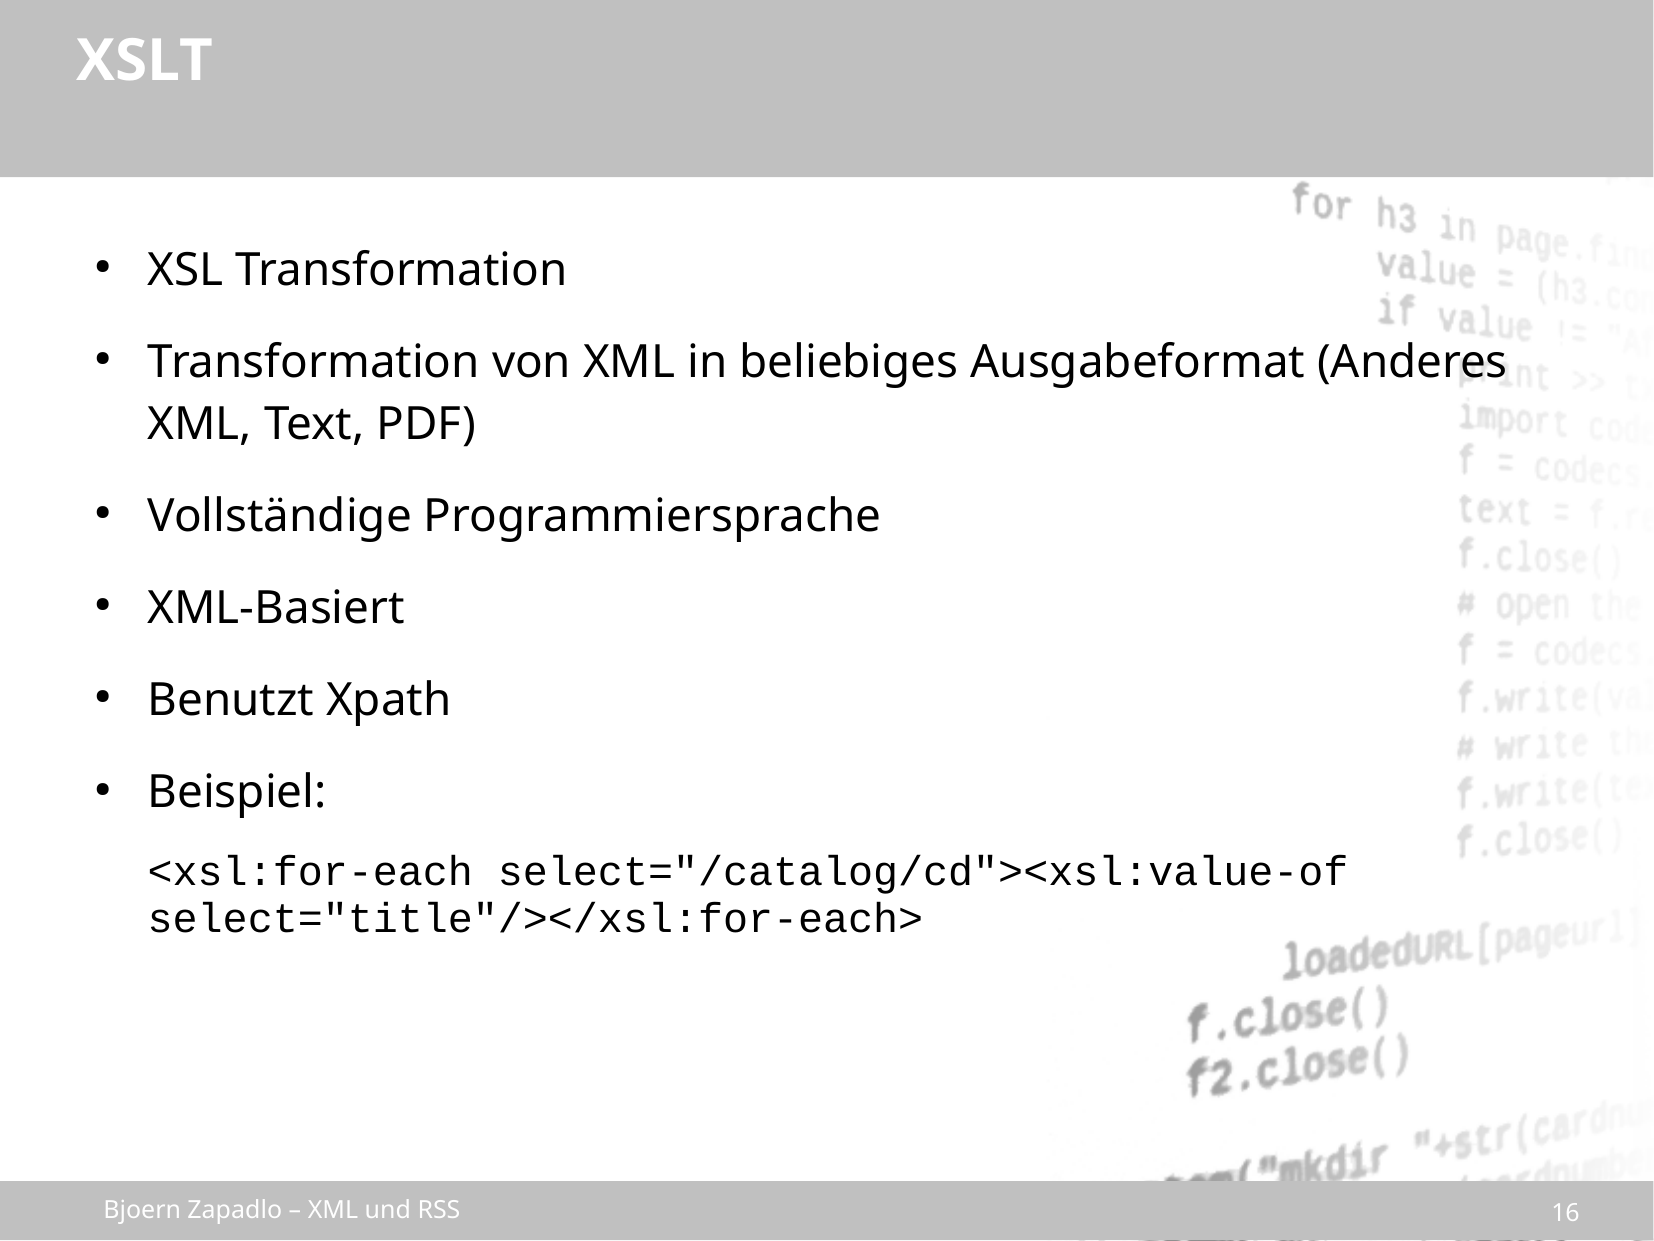

# XSLT
XSL Transformation
Transformation von XML in beliebiges Ausgabeformat (Anderes XML, Text, PDF)
Vollständige Programmiersprache
XML-Basiert
Benutzt Xpath
Beispiel:
<xsl:for-each select="/catalog/cd"><xsl:value-of select="title"/></xsl:for-each>